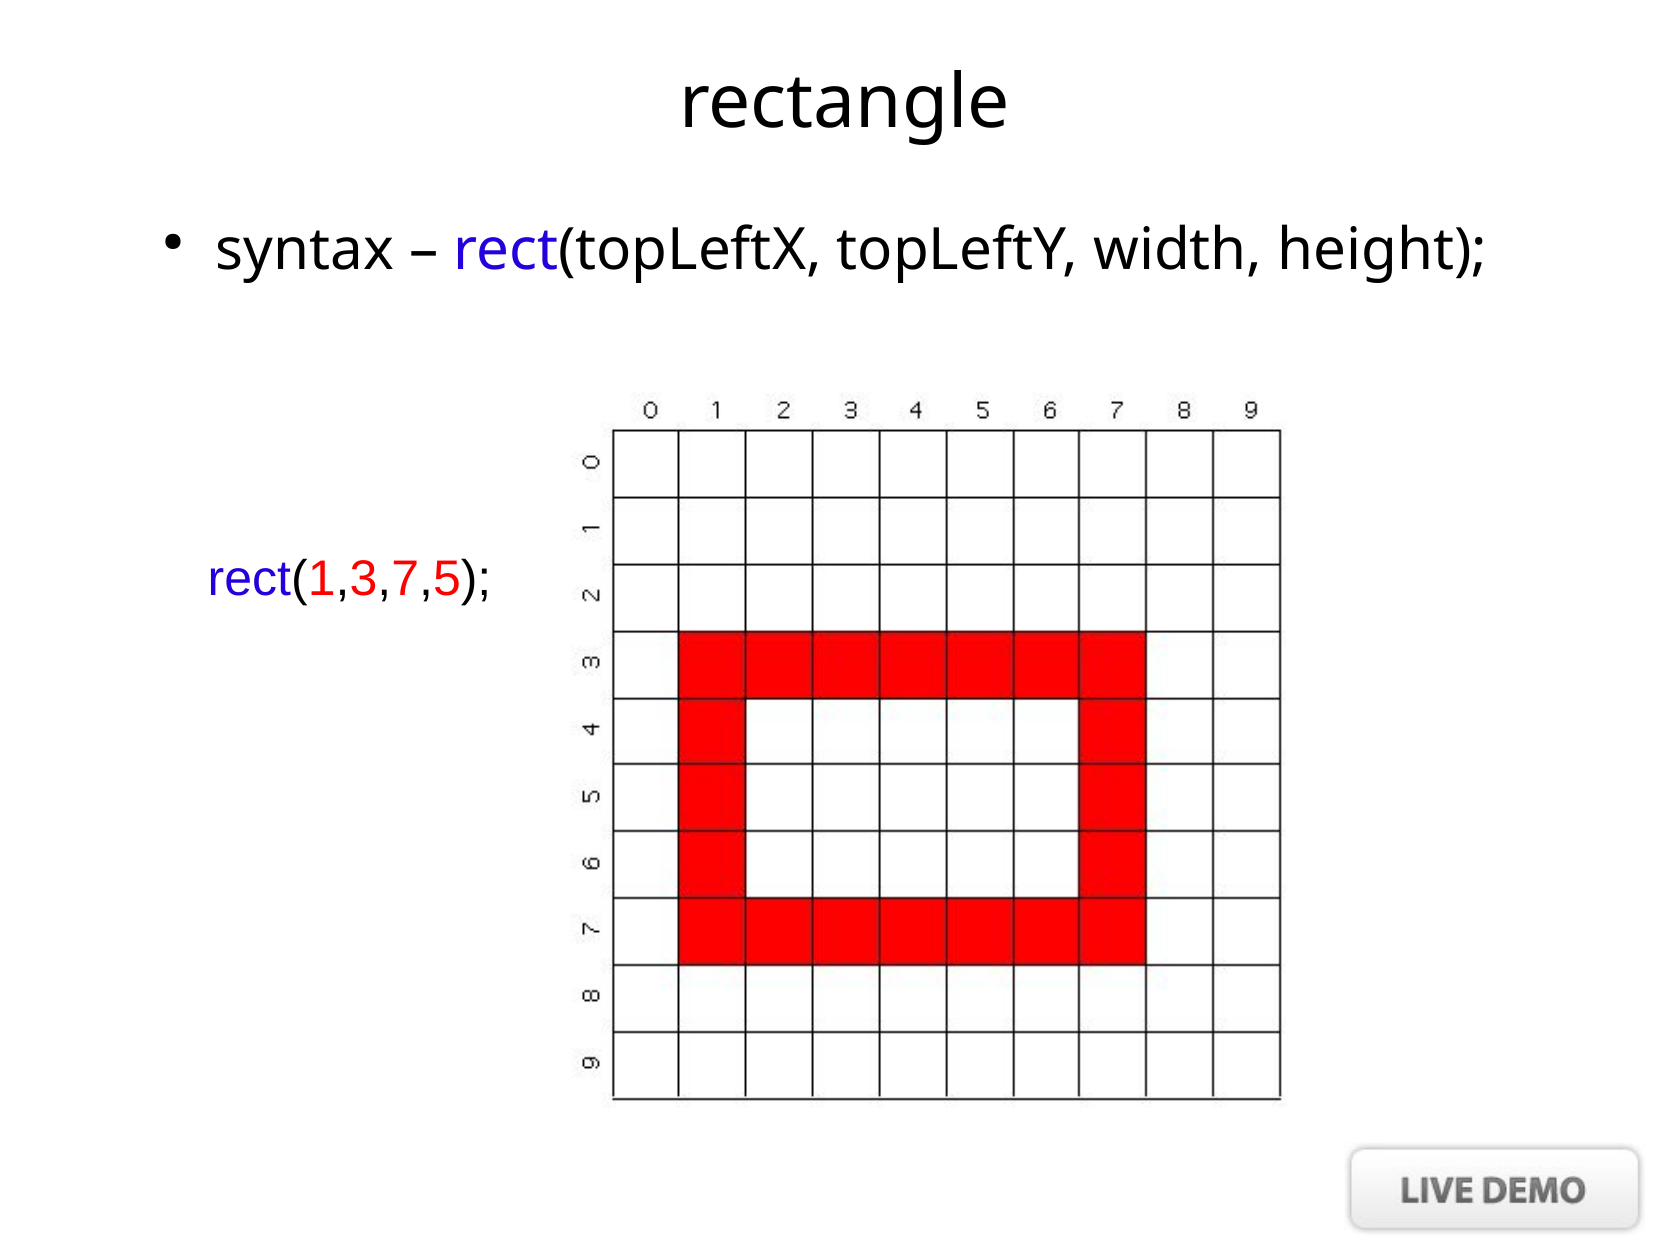

# rectangle
syntax – rect(topLeftX, topLeftY, width, height);
rect(1,3,7,5);